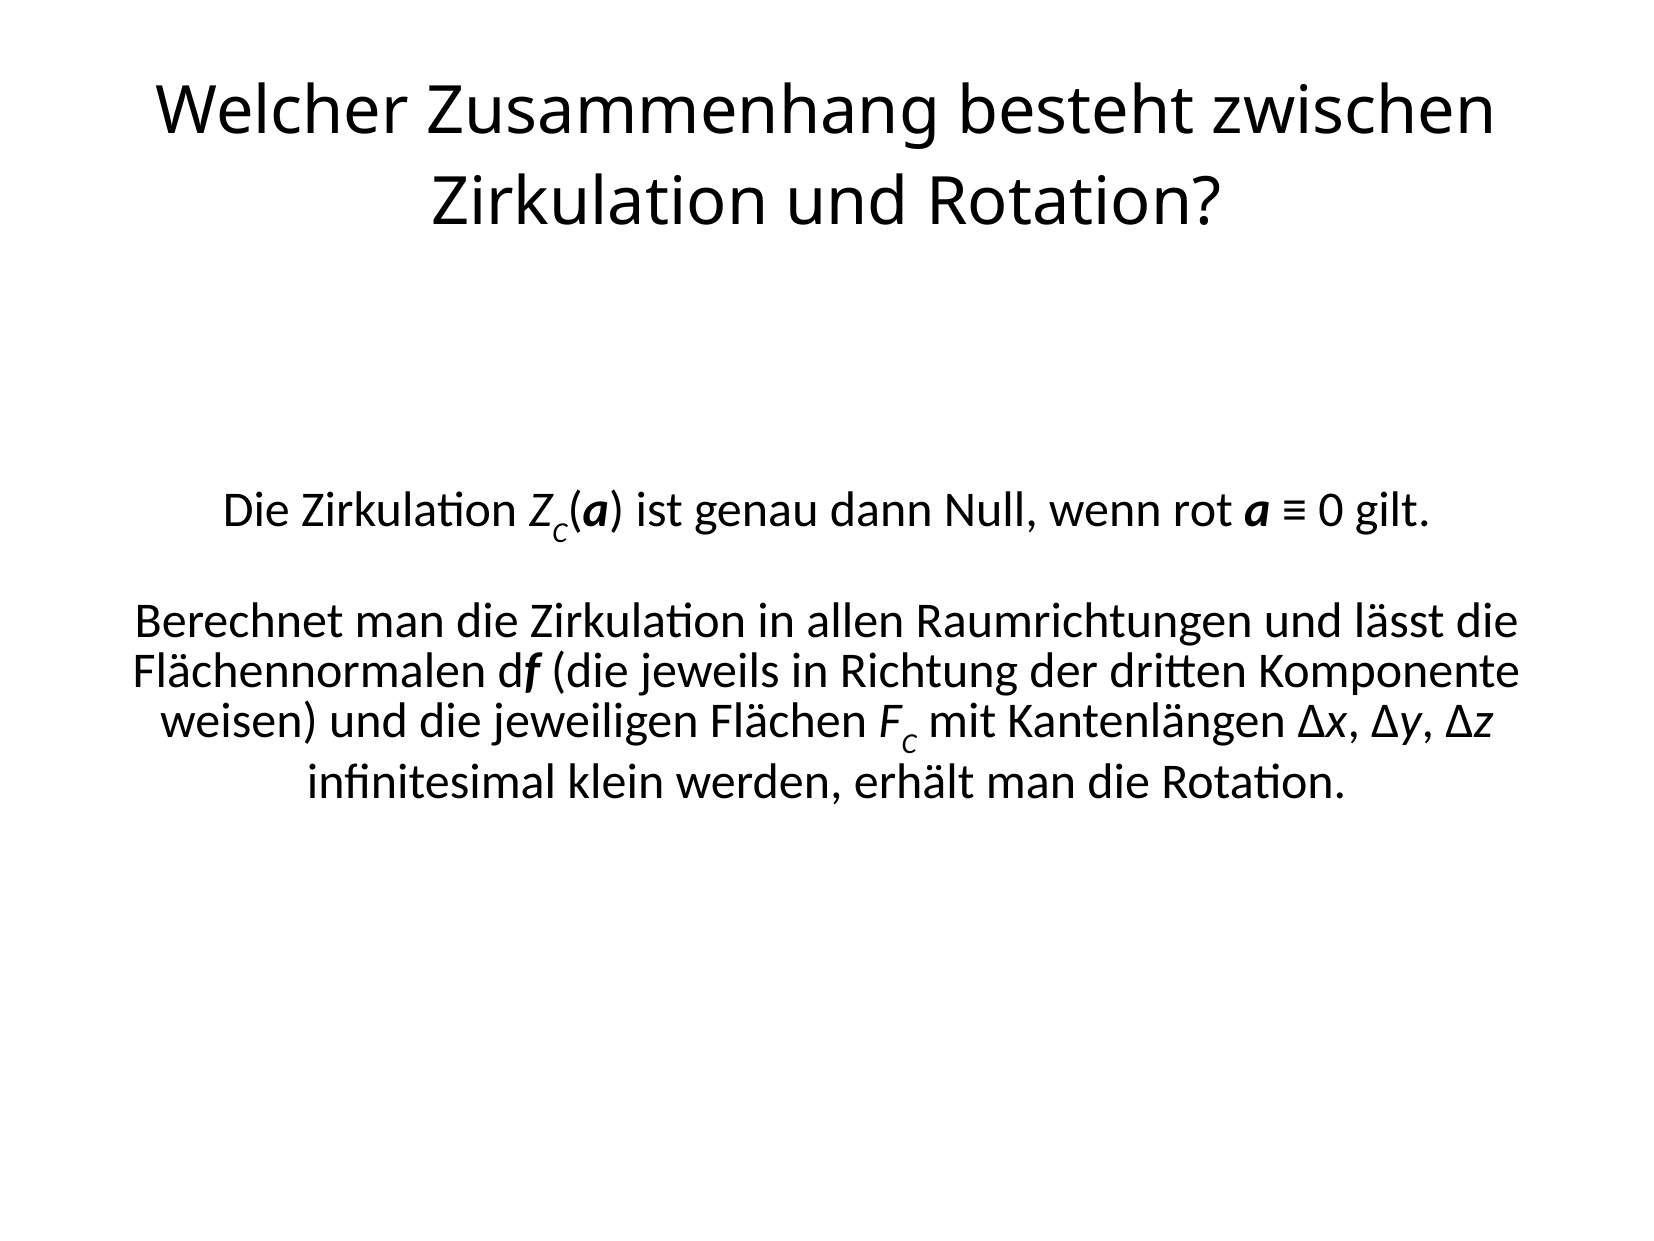

# Welcher Zusammenhang besteht zwischen Zirkulation und Rotation?
Die Zirkulation ZC(a) ist genau dann Null, wenn rot a ≡ 0 gilt.
Berechnet man die Zirkulation in allen Raumrichtungen und lässt die Flächennormalen df (die jeweils in Richtung der dritten Komponente weisen) und die jeweiligen Flächen FC mit Kantenlängen Δx, Δy, Δz infinitesimal klein werden, erhält man die Rotation.